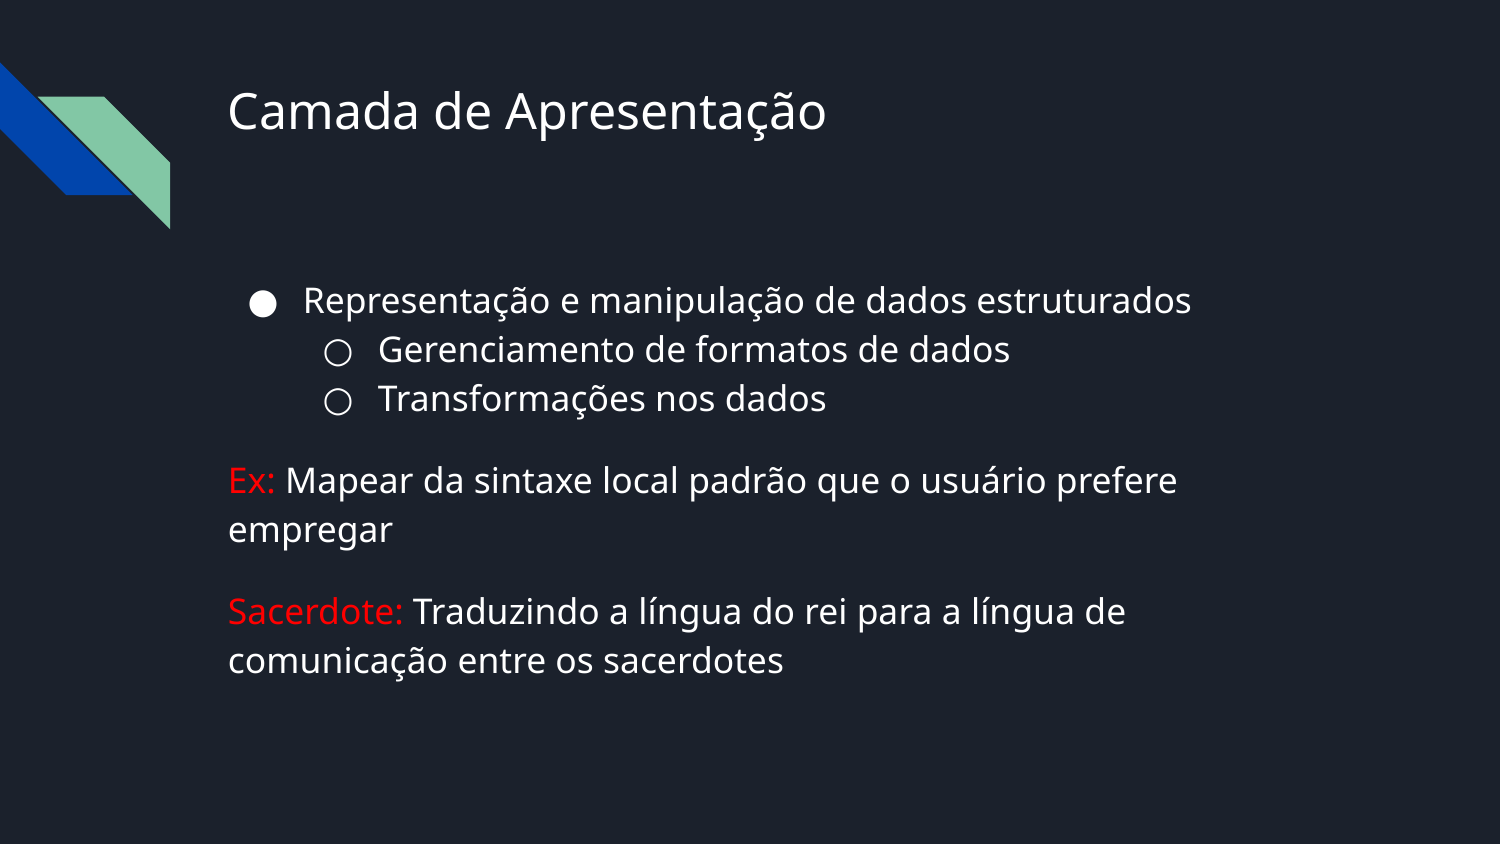

# Camada de Apresentação
Representação e manipulação de dados estruturados
Gerenciamento de formatos de dados
Transformações nos dados
Ex: Mapear da sintaxe local padrão que o usuário prefere empregar
Sacerdote: Traduzindo a língua do rei para a língua de comunicação entre os sacerdotes